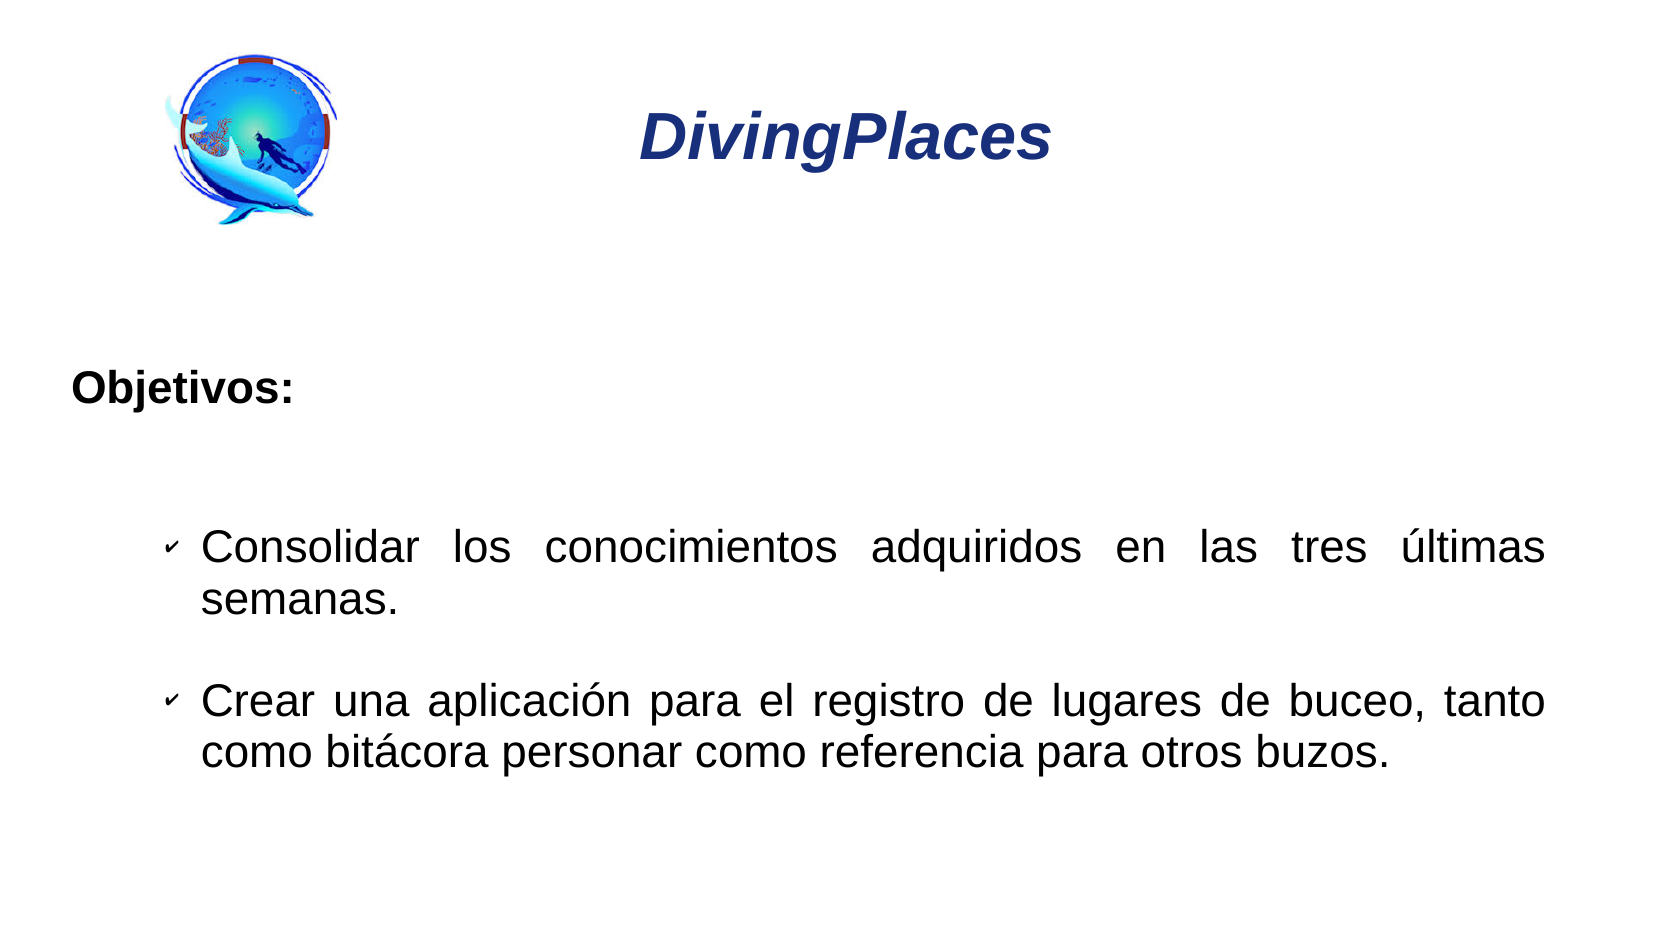

DivingPlaces
# Objetivos:
Consolidar los conocimientos adquiridos en las tres últimas semanas.
Crear una aplicación para el registro de lugares de buceo, tanto como bitácora personar como referencia para otros buzos.